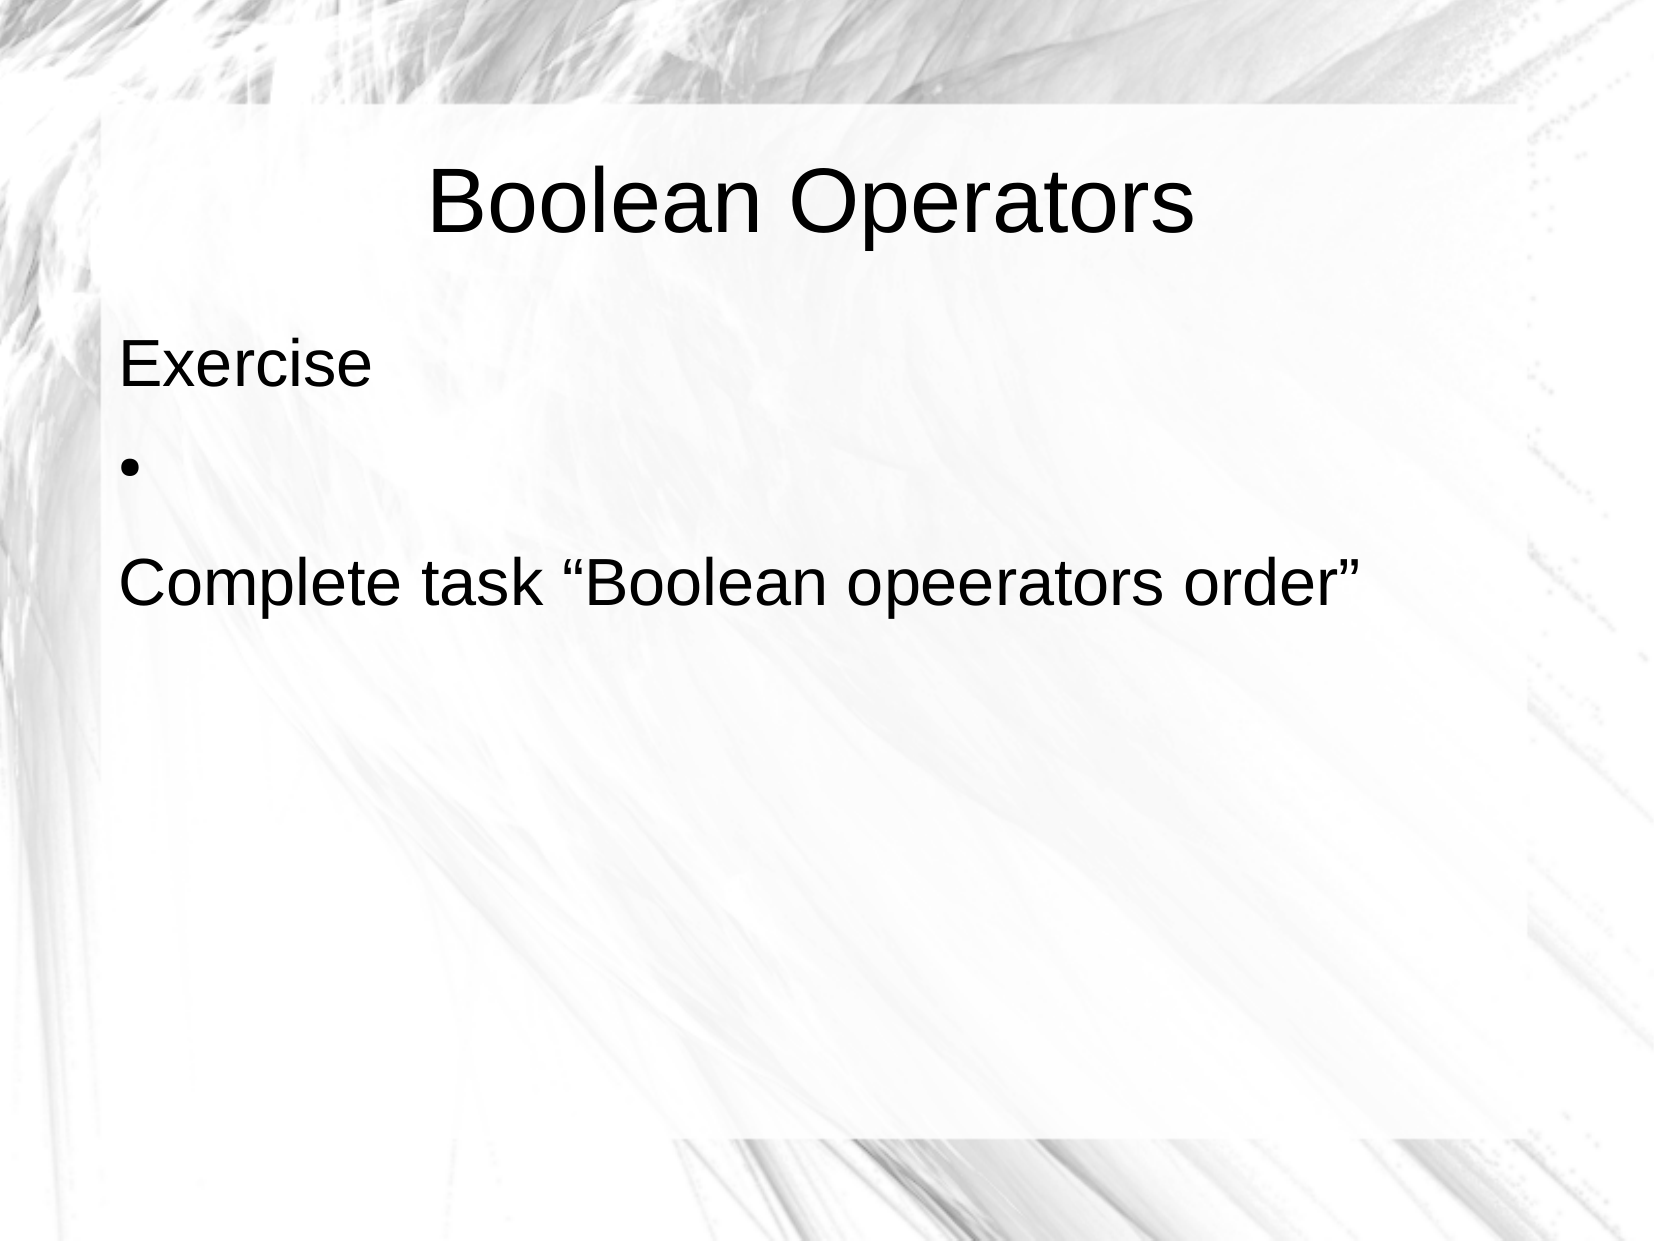

# Boolean Operators
Exercise
Complete task “Boolean opeerators order”